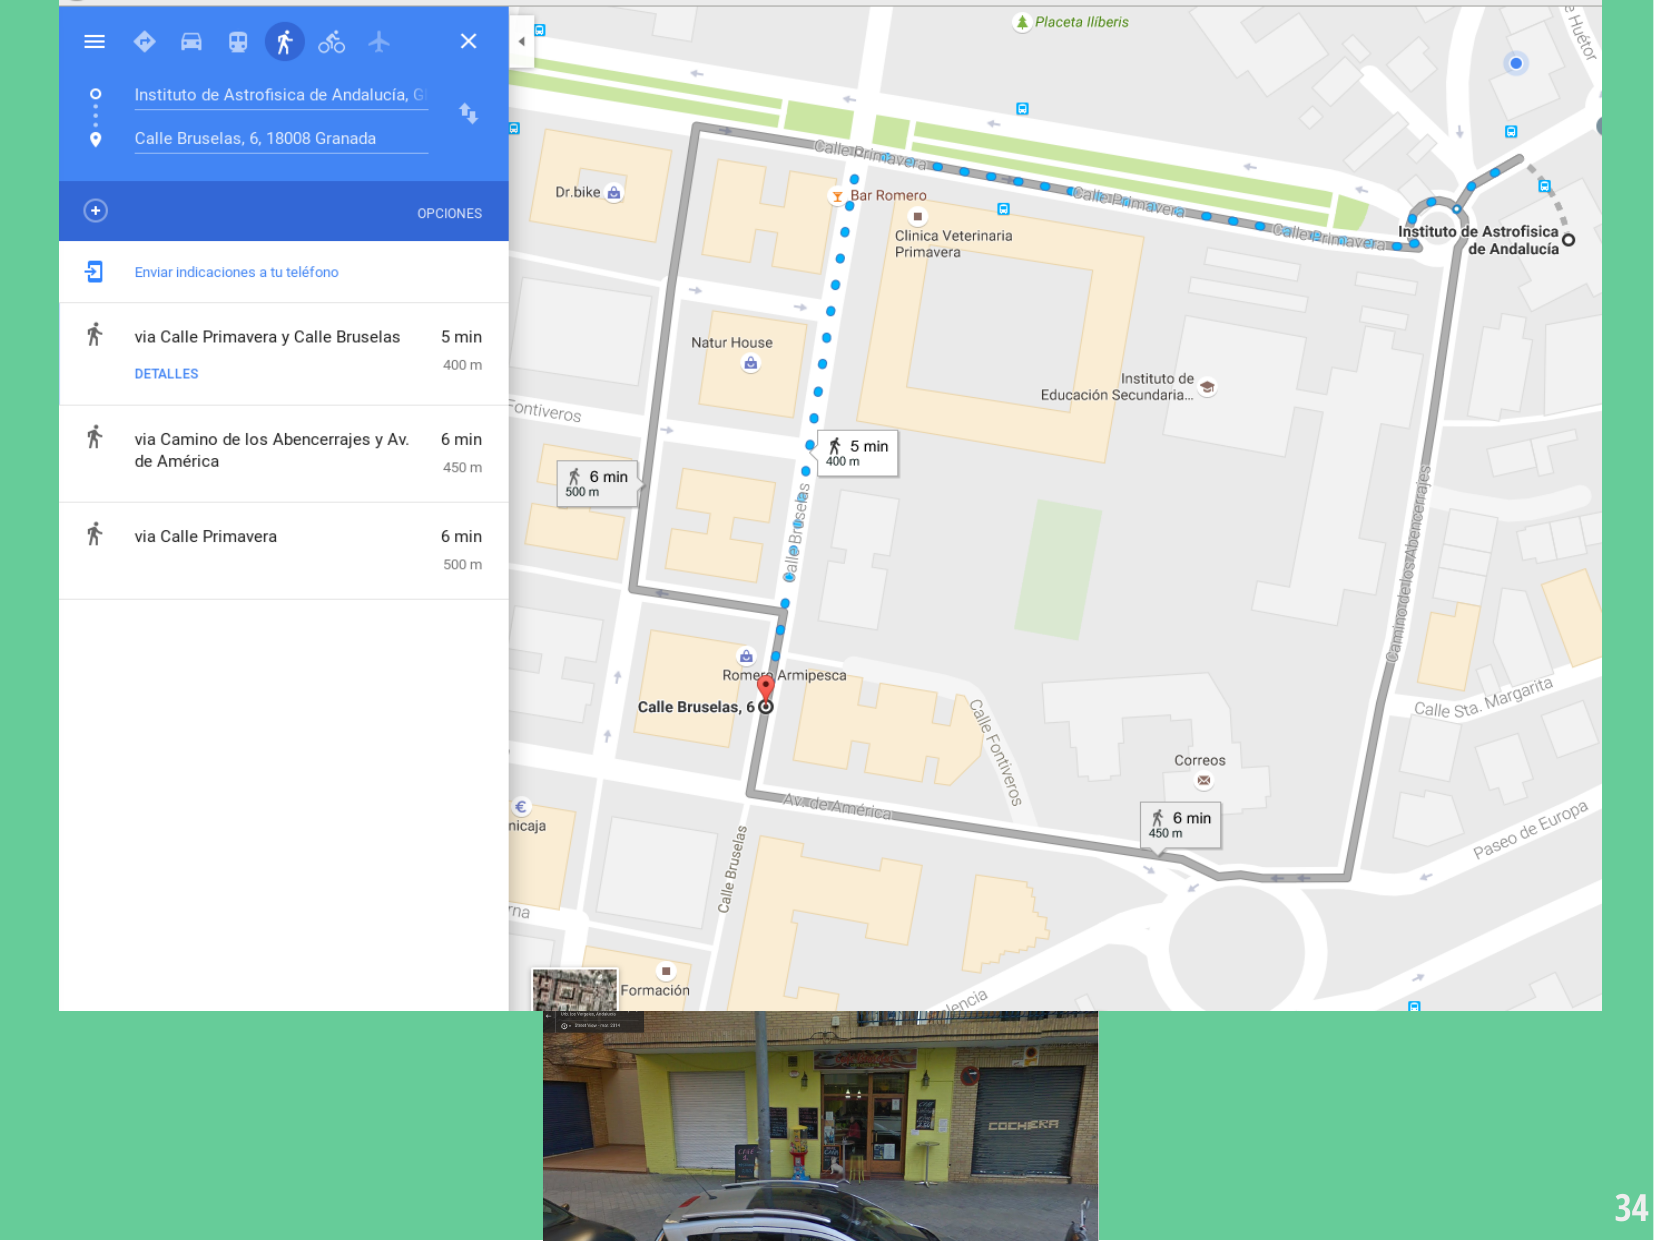

#
Big Data @ IAA. 24 Nov 2016
34